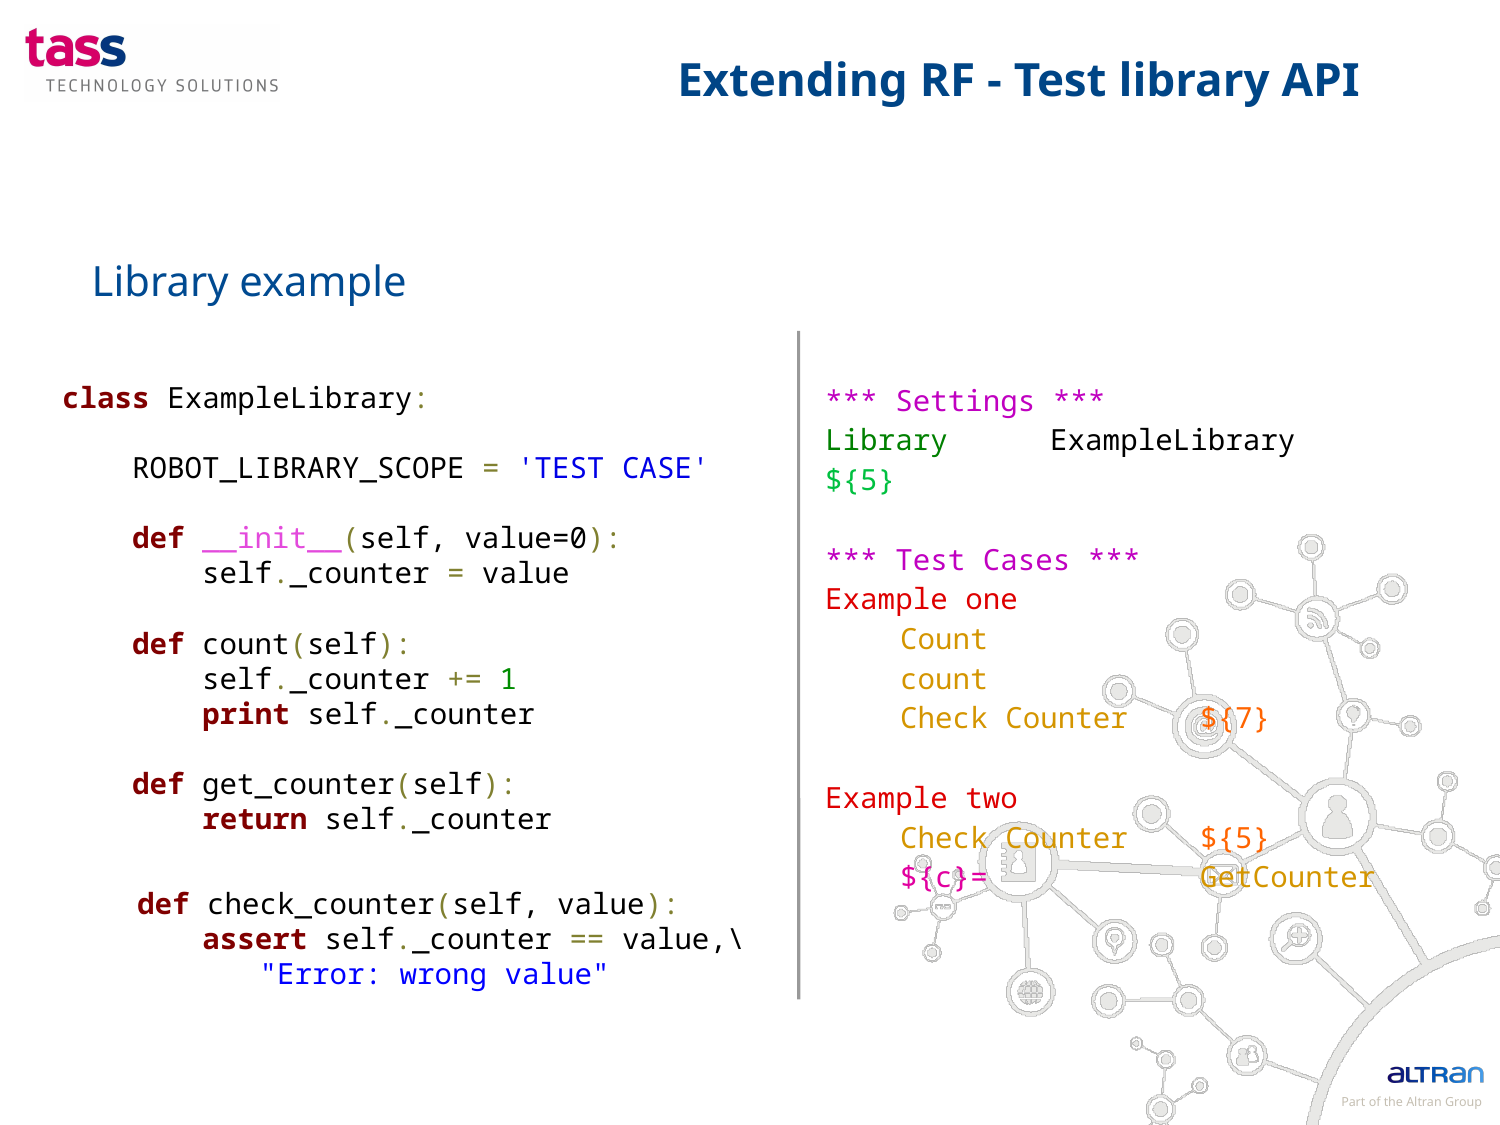

# Extending RF - Test library API
Library example
class ExampleLibrary:
 ROBOT_LIBRARY_SCOPE = 'TEST CASE'
 def __init__(self, value=0):
 self._counter = value
 def count(self):
 self._counter += 1
 print self._counter
 def get_counter(self):
 return self._counter
def check_counter(self, value):
 assert self._counter == value,\
 "Error: wrong value"
*** Settings ***
Library		ExampleLibrary		${5}
*** Test Cases ***
Example one
	Count
	count
	Check Counter	${7}
Example two
	Check Counter	${5}
	${c}=			GetCounter